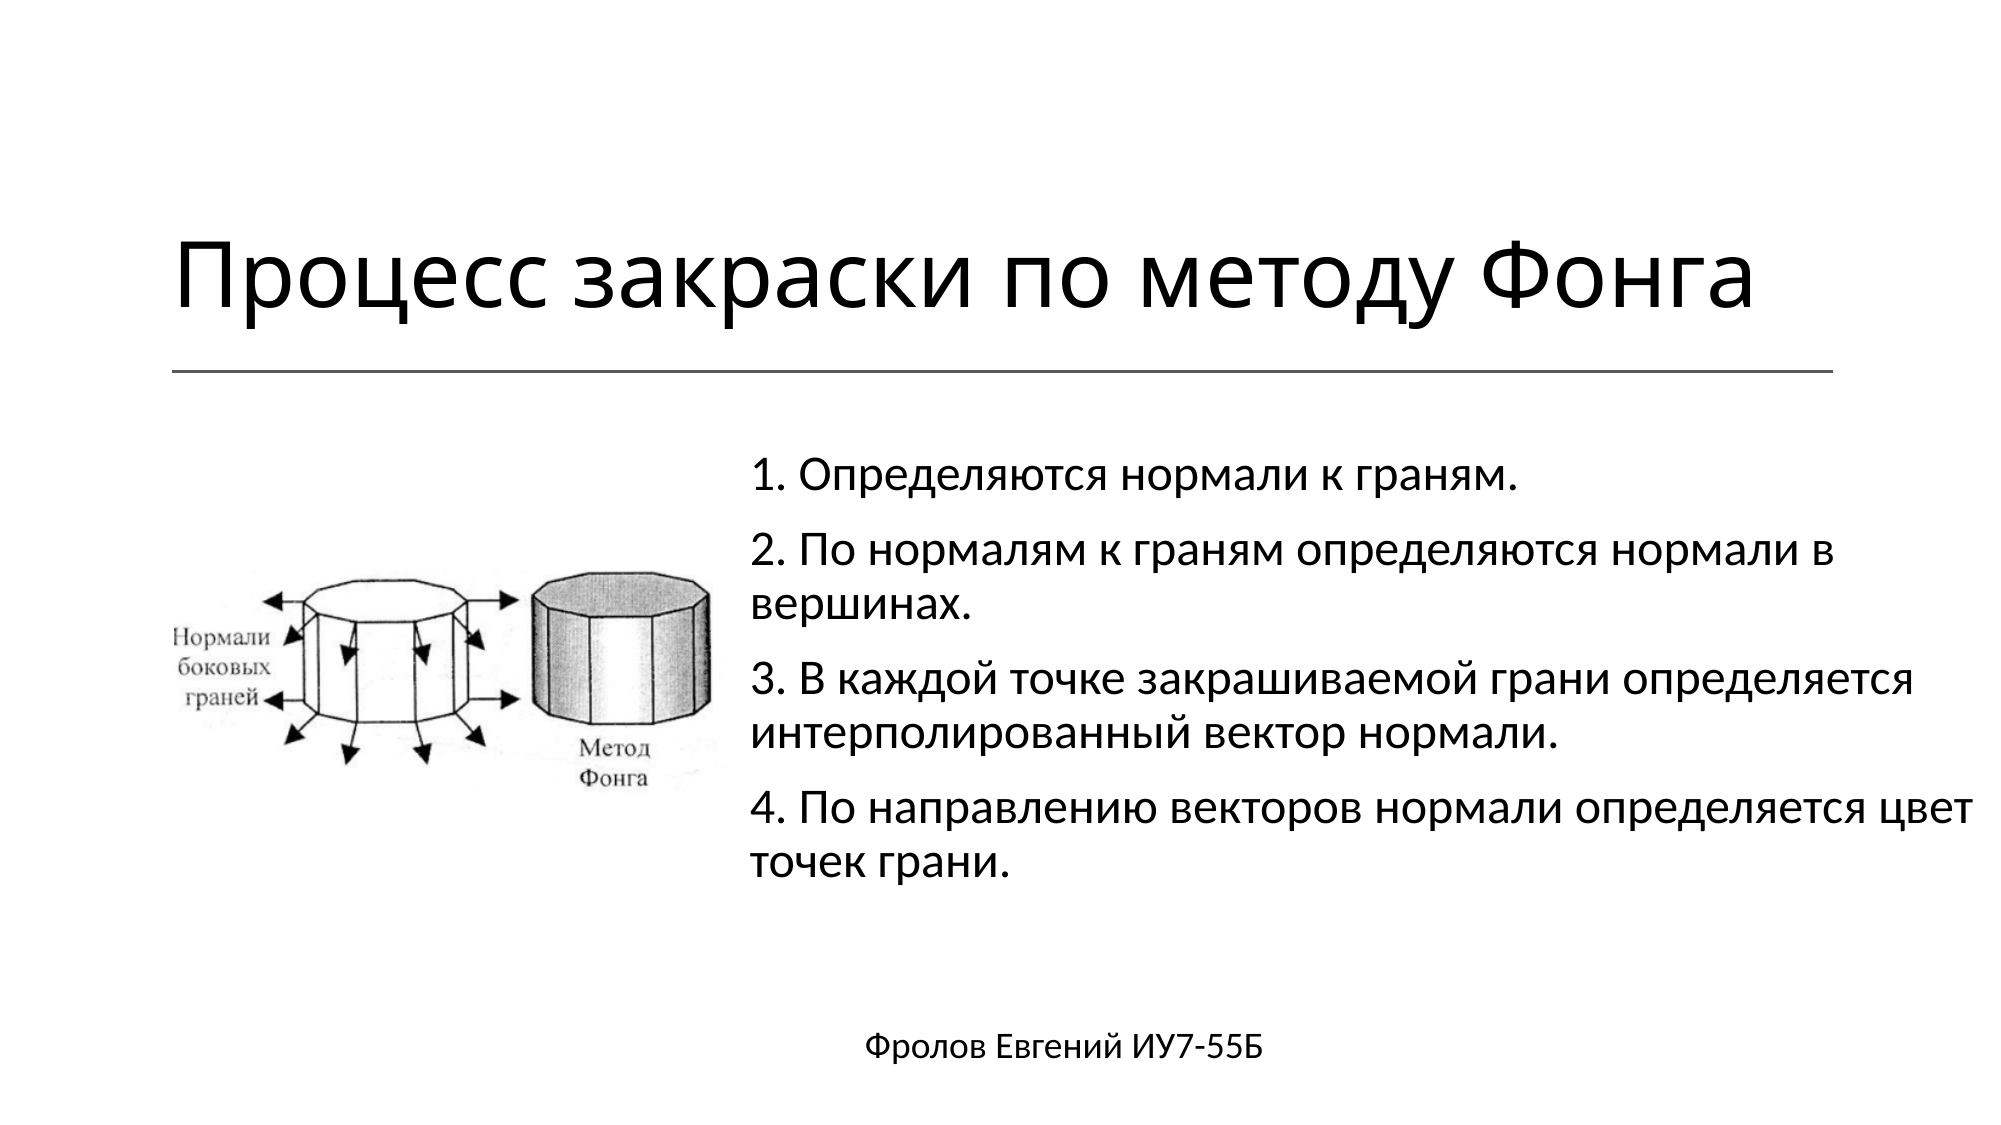

# Процесс закраски по методу Фонга
1. Определяются нормали к граням.
2. По нормалям к граням определяются нормали в вершинах.
3. В каждой точке закрашиваемой грани определяется интерполированный вектор нормали.
4. По направлению векторов нормали определяется цвет точек грани.
                                                                                                    Фролов Евгений ИУ7-55Б